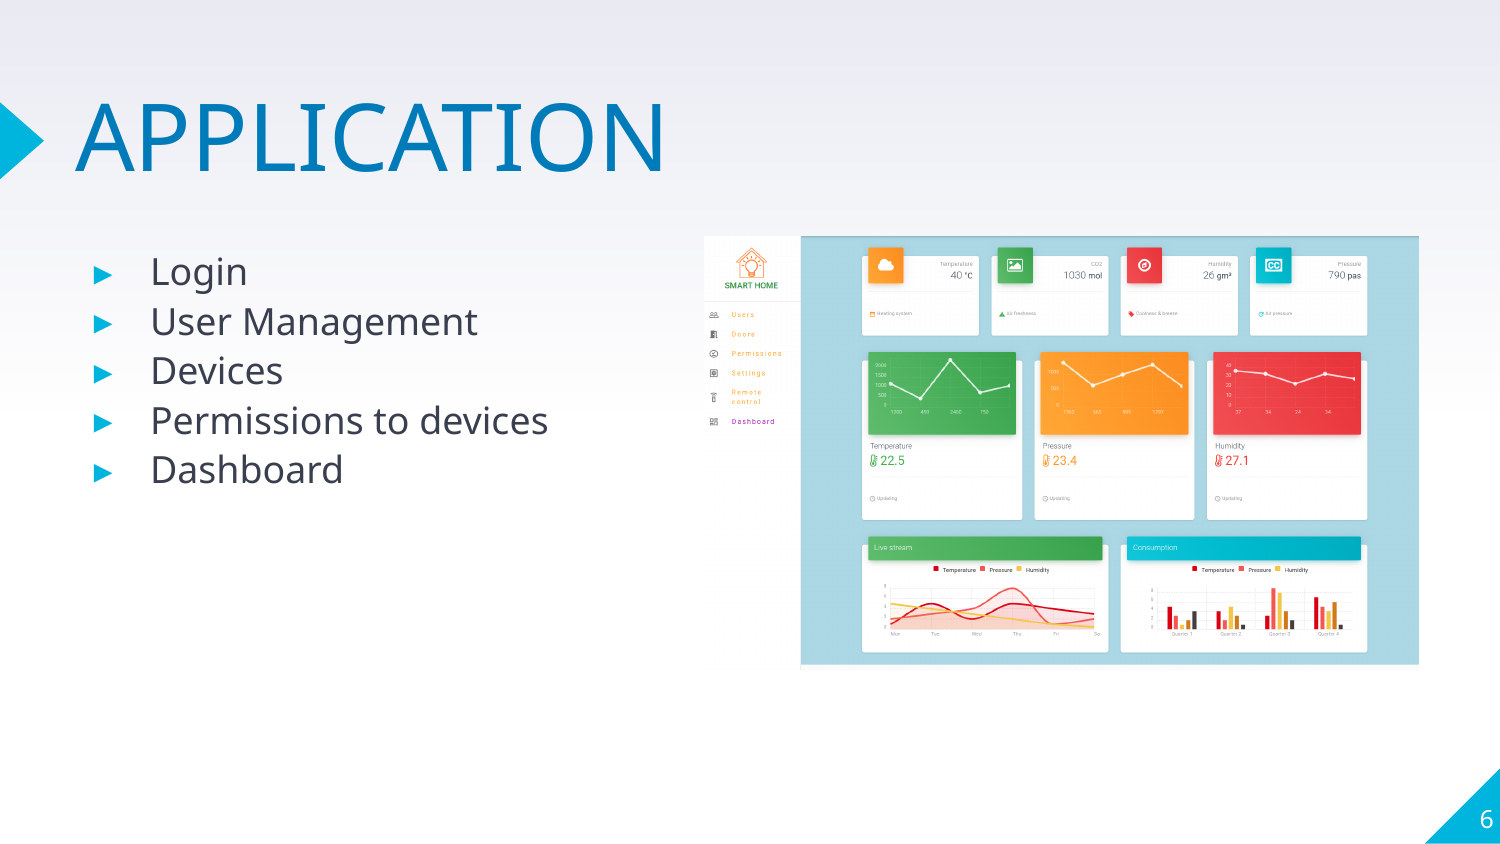

# APPLICATION
Login
User Management
Devices
Permissions to devices
Dashboard